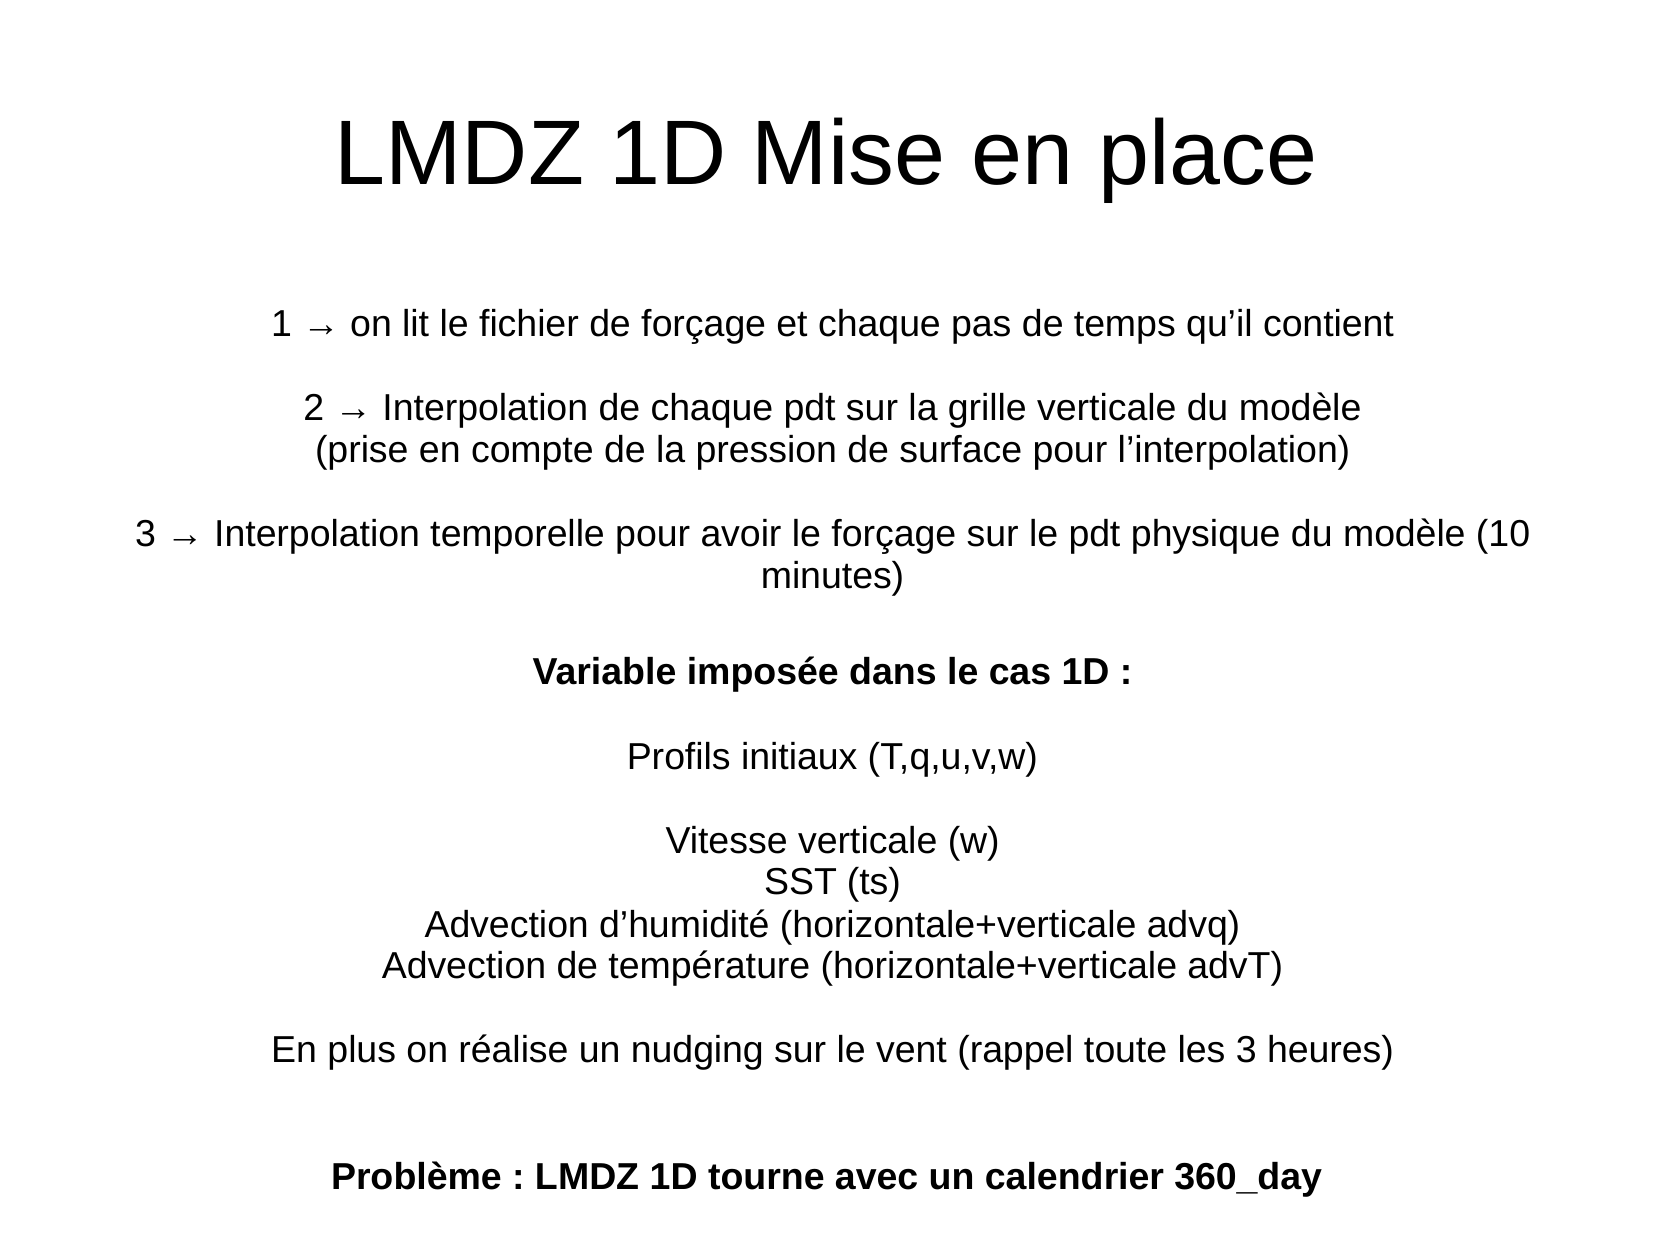

# LMDZ 1D Mise en place
1 → on lit le fichier de forçage et chaque pas de temps qu’il contient
2 → Interpolation de chaque pdt sur la grille verticale du modèle
(prise en compte de la pression de surface pour l’interpolation)
3 → Interpolation temporelle pour avoir le forçage sur le pdt physique du modèle (10 minutes)
Variable imposée dans le cas 1D :
Profils initiaux (T,q,u,v,w)
Vitesse verticale (w)
SST (ts)
Advection d’humidité (horizontale+verticale advq)
Advection de température (horizontale+verticale advT)
En plus on réalise un nudging sur le vent (rappel toute les 3 heures)
Problème : LMDZ 1D tourne avec un calendrier 360_day